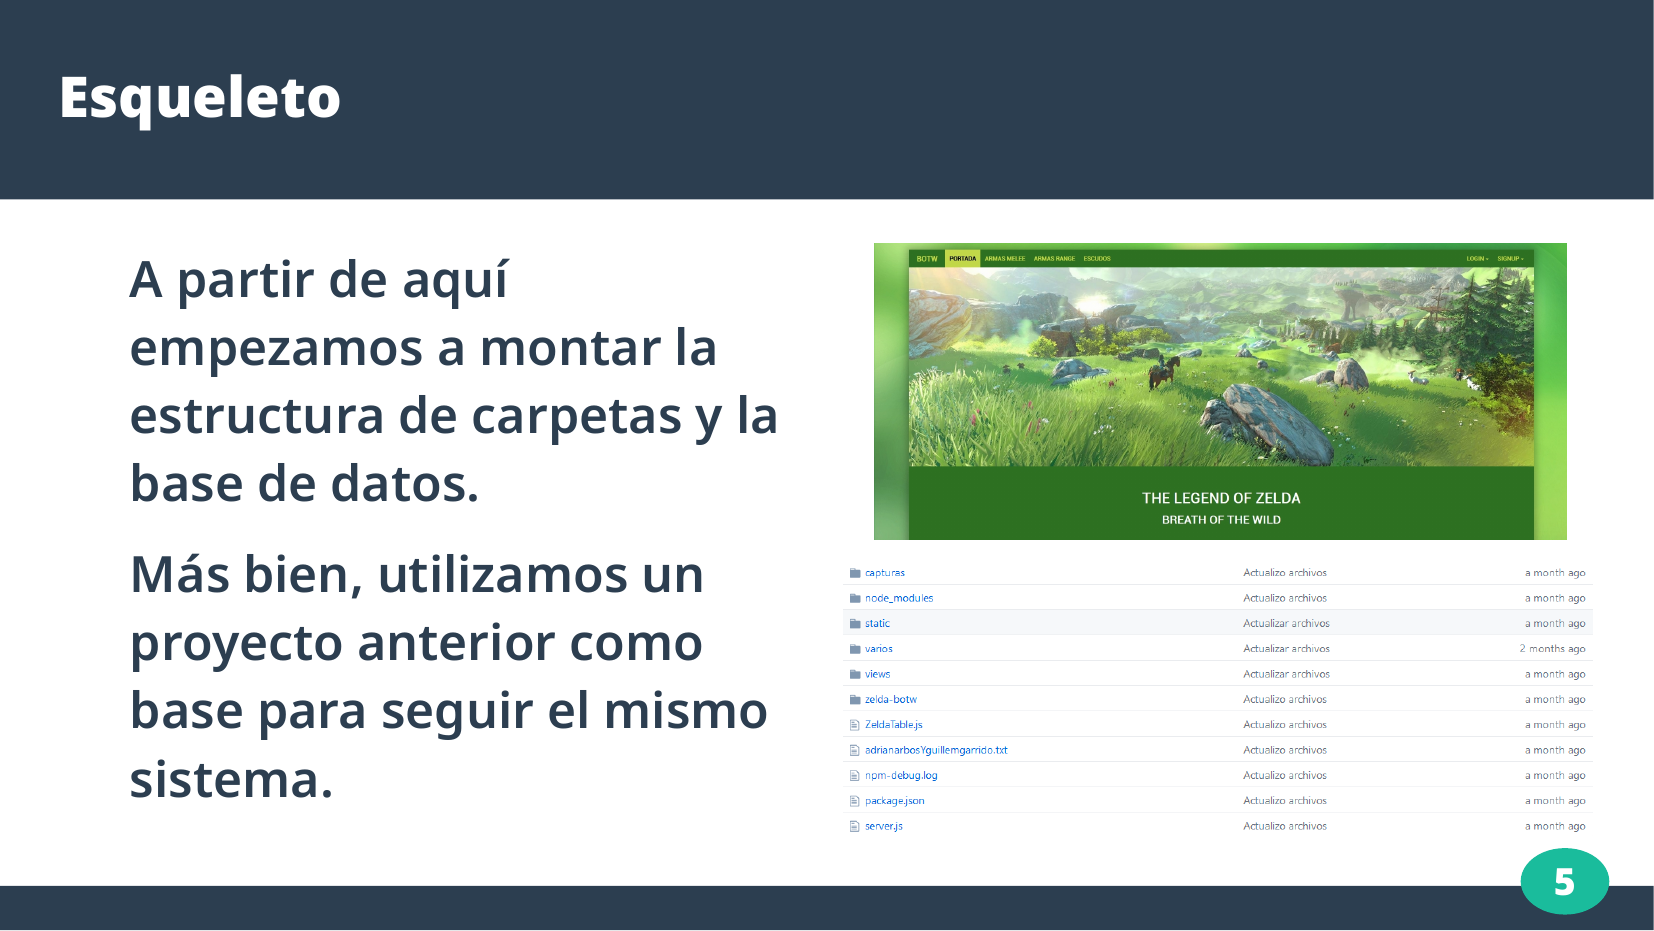

# Esqueleto
A partir de aquí empezamos a montar la estructura de carpetas y la base de datos.
Más bien, utilizamos un proyecto anterior como base para seguir el mismo sistema.
5